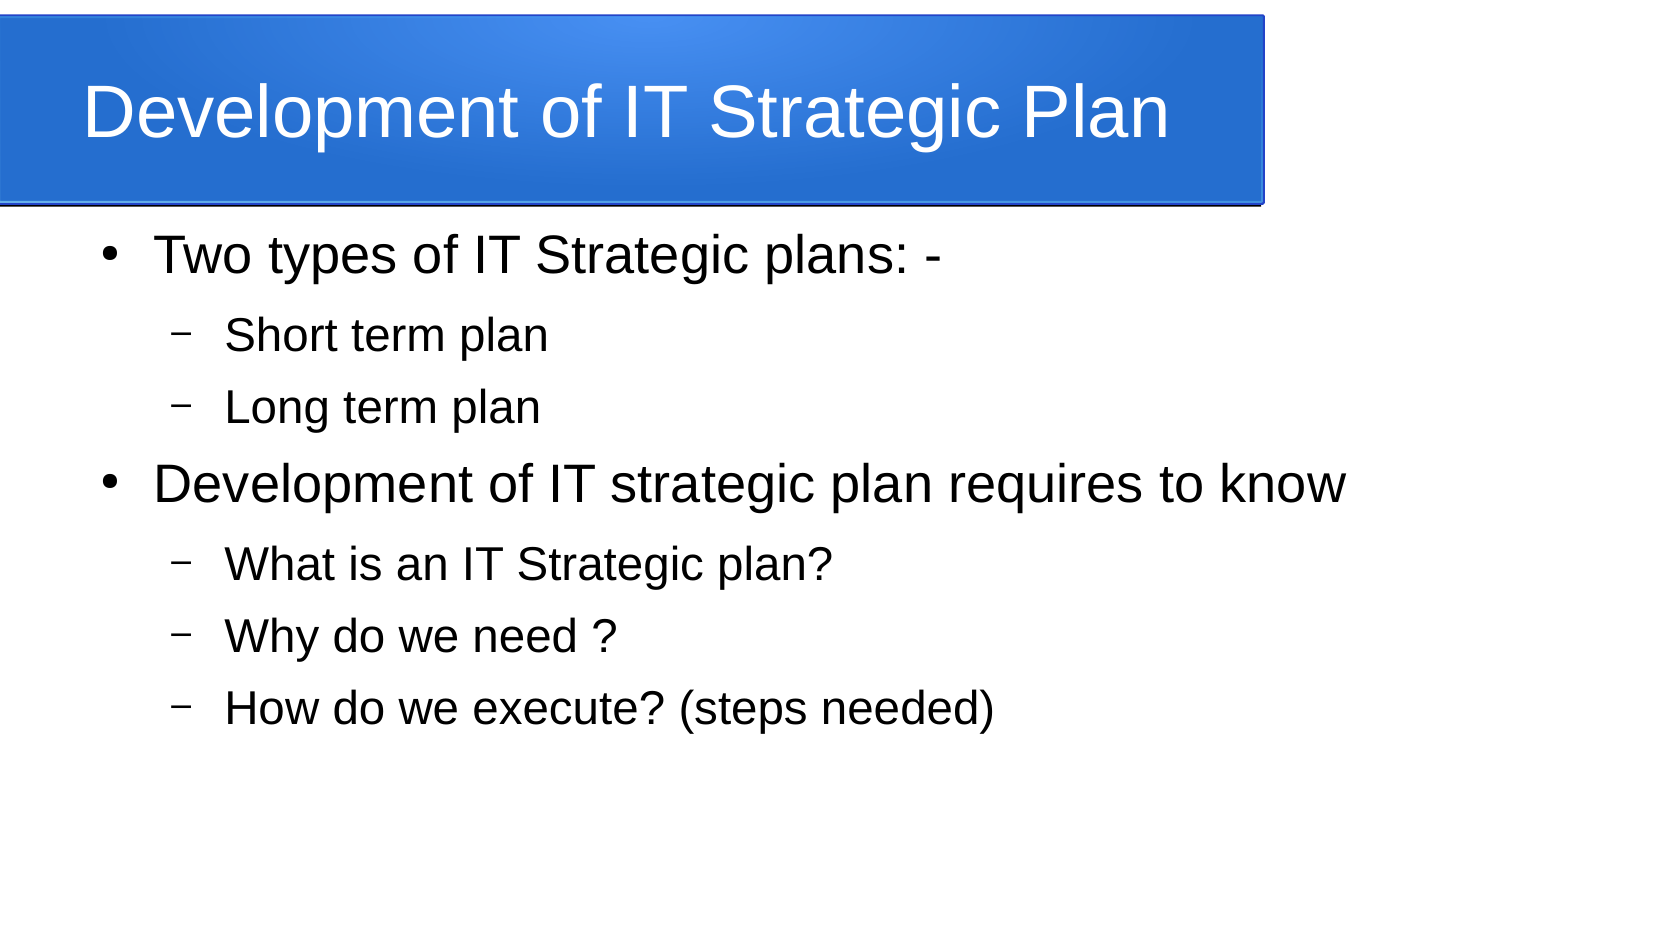

# Development of IT Strategic Plan
Two types of IT Strategic plans: -
Short term plan
Long term plan
Development of IT strategic plan requires to know
What is an IT Strategic plan?
Why do we need ?
How do we execute? (steps needed)